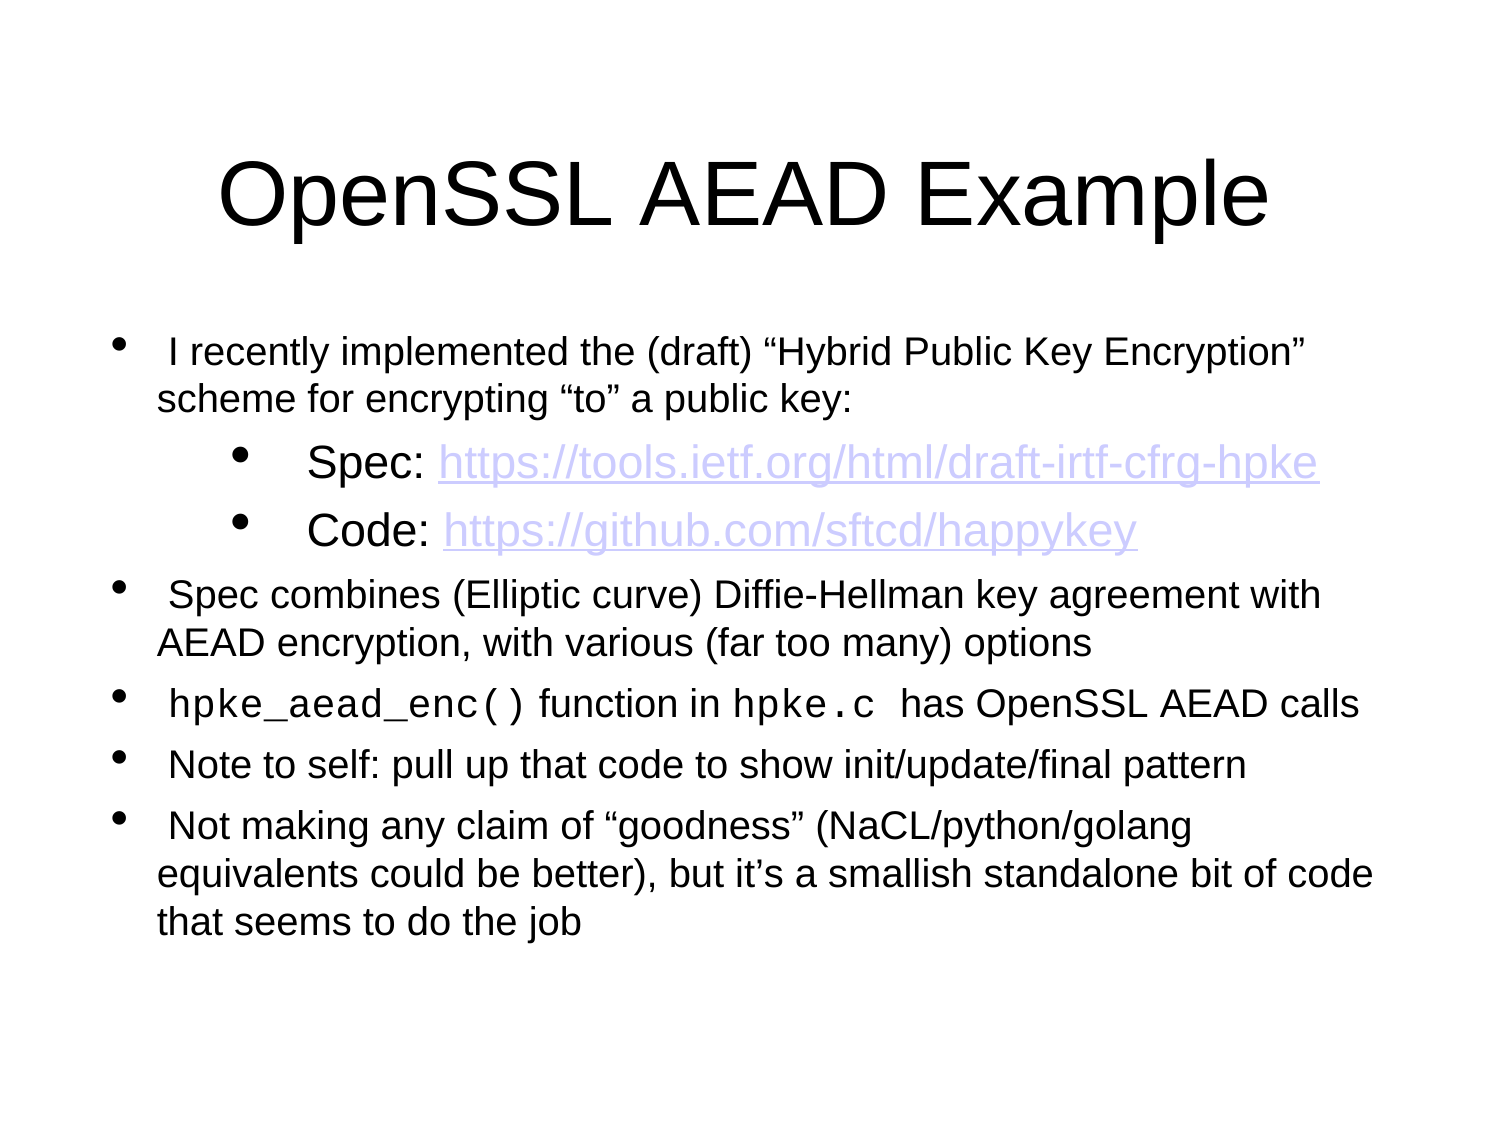

# OpenSSL AEAD Example
 I recently implemented the (draft) “Hybrid Public Key Encryption” scheme for encrypting “to” a public key:
Spec: https://tools.ietf.org/html/draft-irtf-cfrg-hpke
Code: https://github.com/sftcd/happykey
 Spec combines (Elliptic curve) Diffie-Hellman key agreement with AEAD encryption, with various (far too many) options
 hpke_aead_enc() function in hpke.c has OpenSSL AEAD calls
 Note to self: pull up that code to show init/update/final pattern
 Not making any claim of “goodness” (NaCL/python/golang equivalents could be better), but it’s a smallish standalone bit of code that seems to do the job